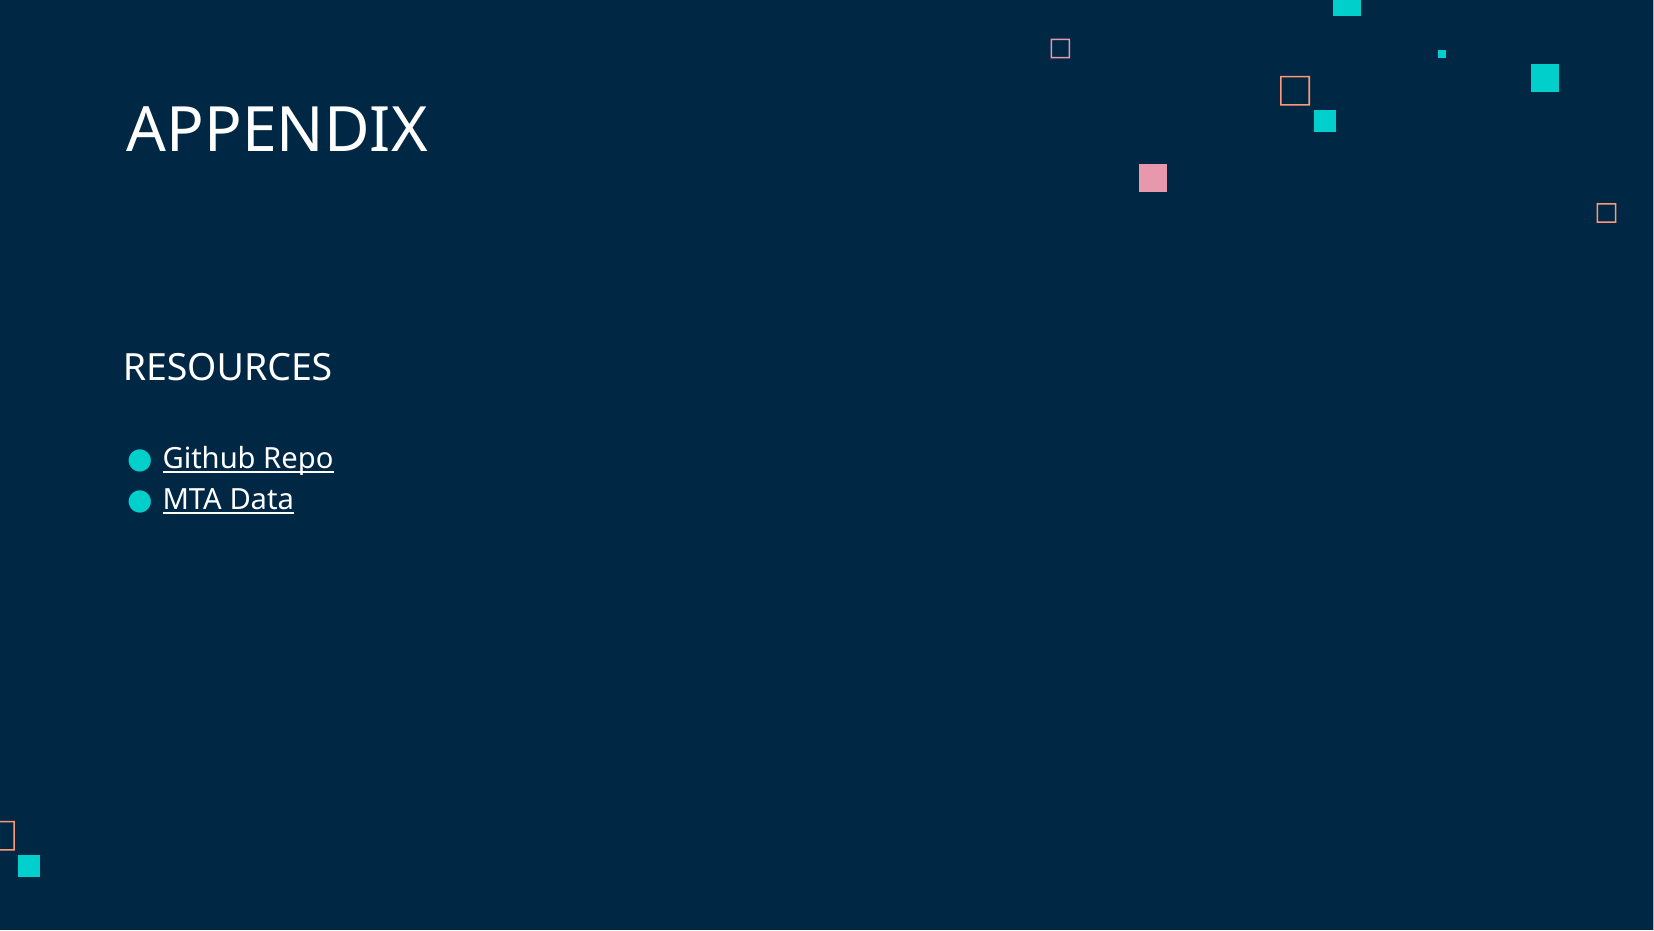

APPENDIX
# RESOURCES
Github Repo
MTA Data